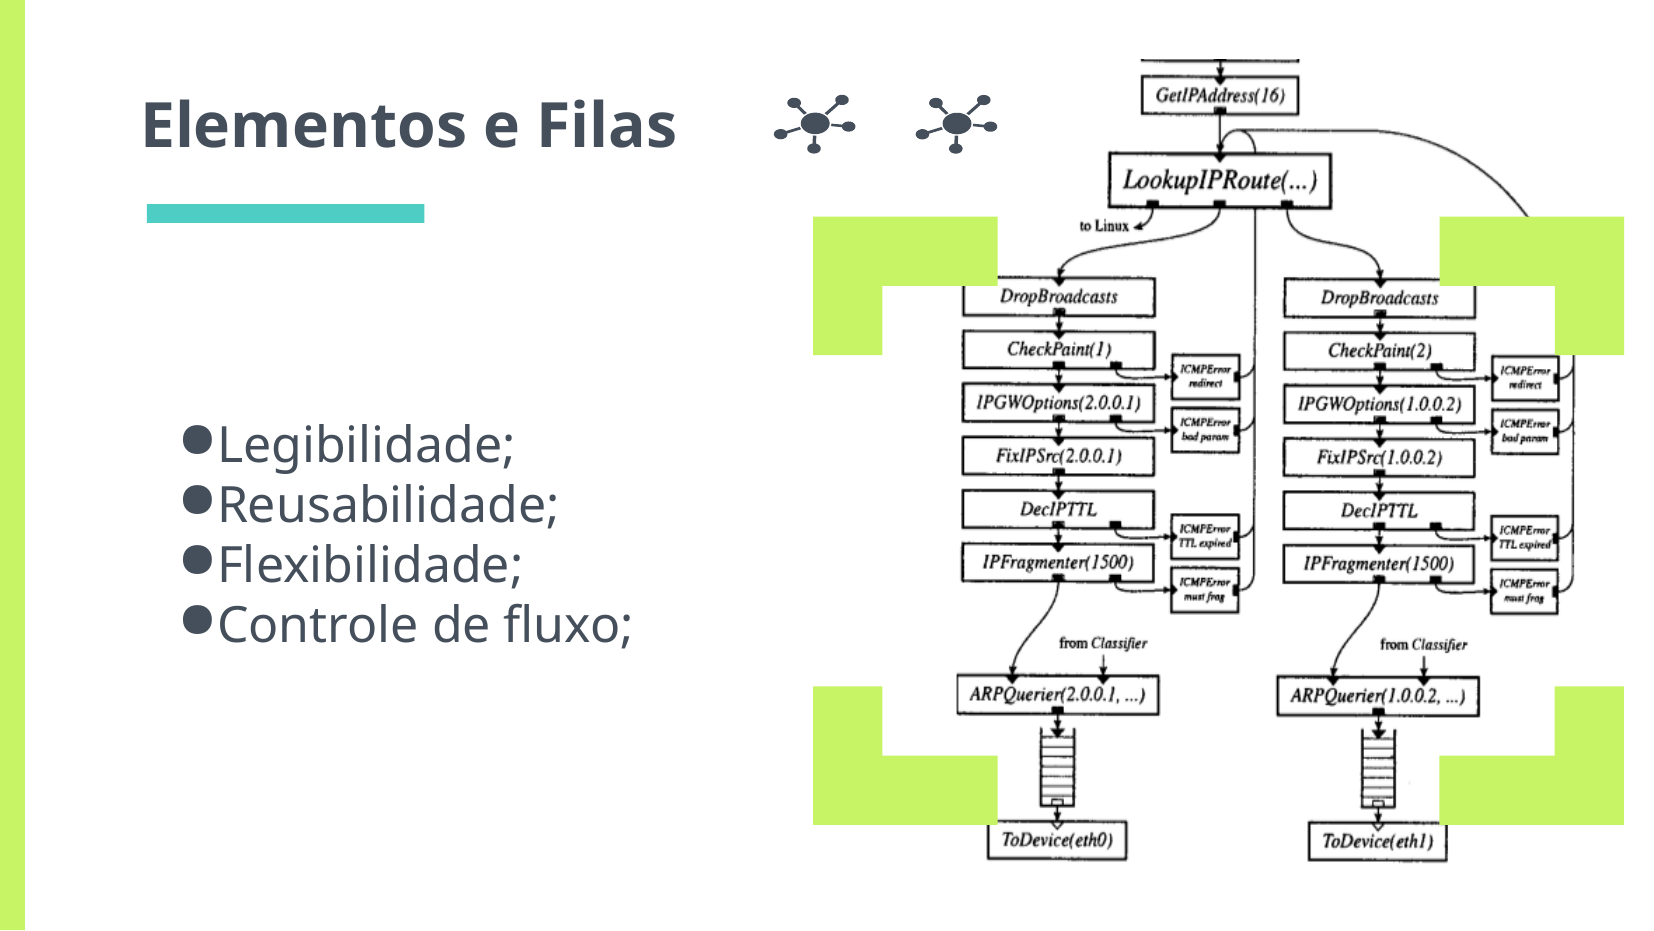

# Elementos e Filas
Legibilidade;
Reusabilidade;
Flexibilidade;
Controle de fluxo;